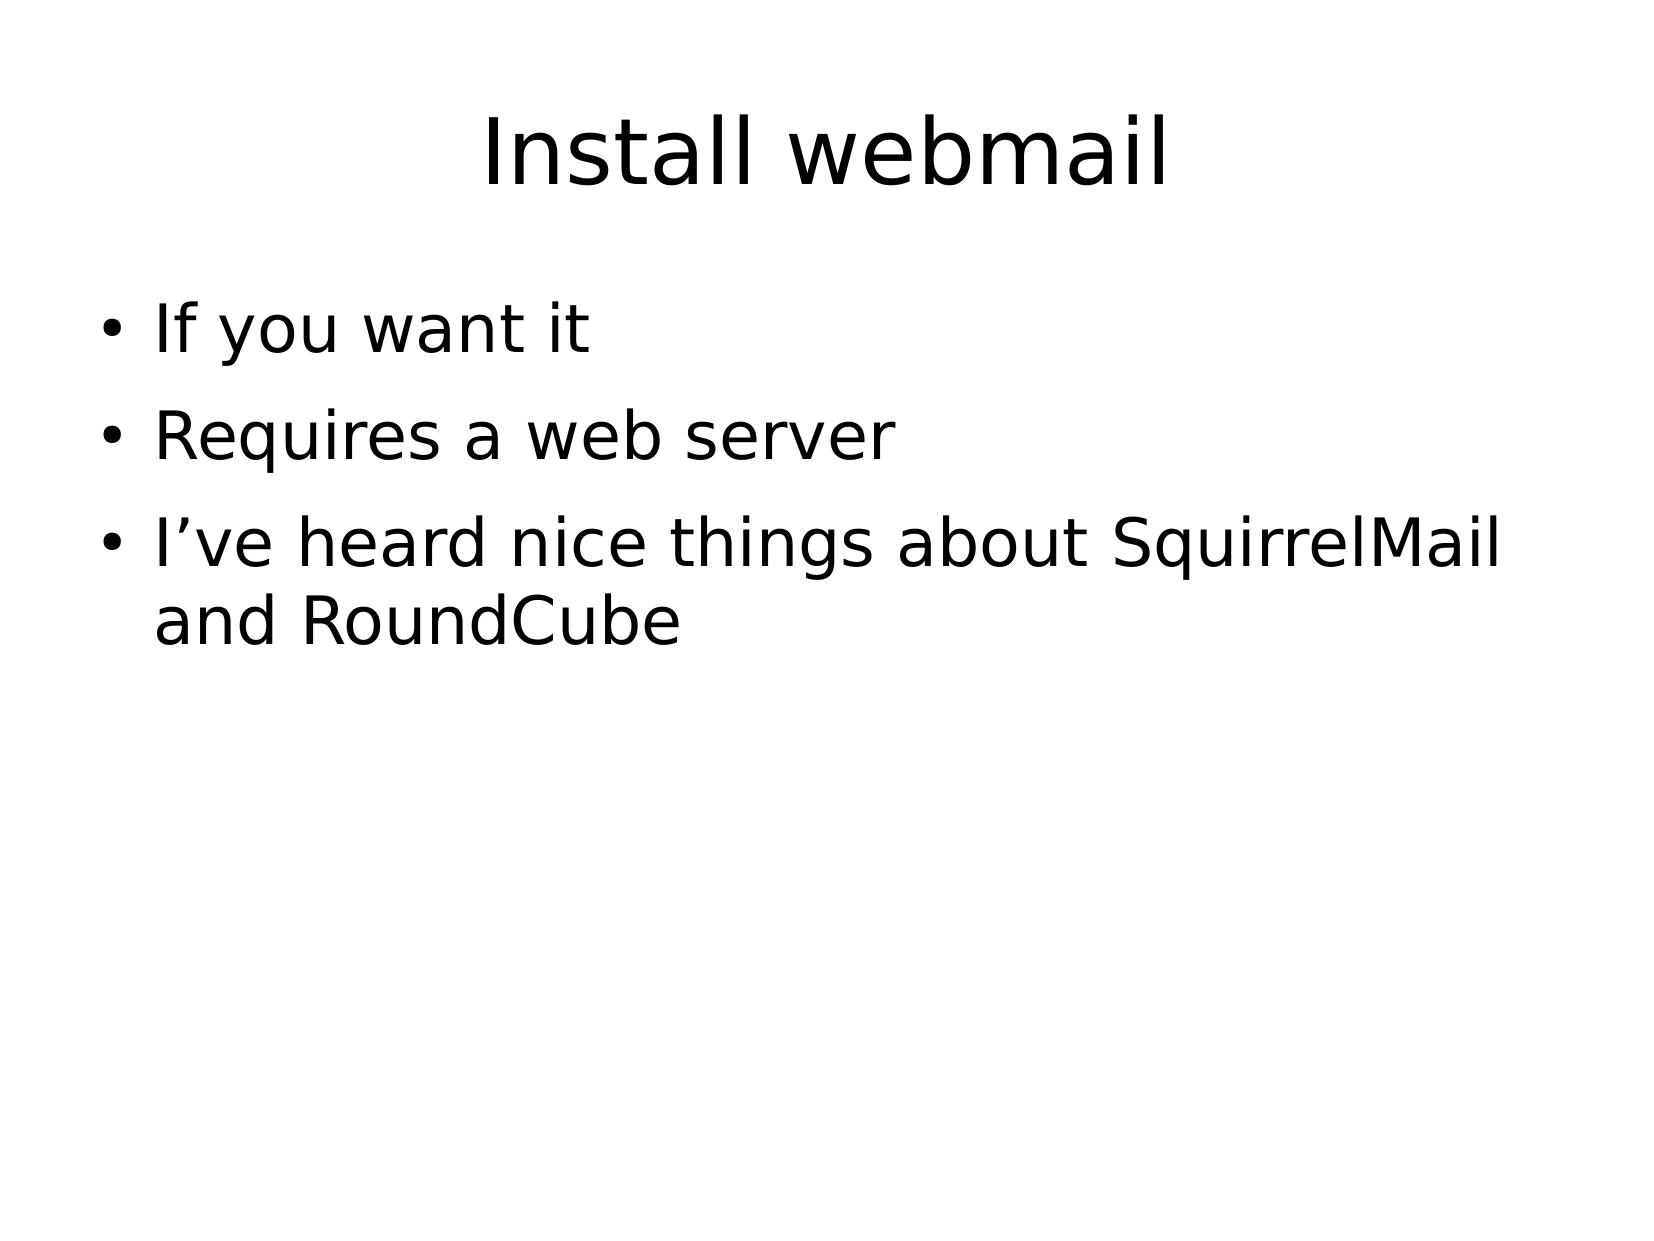

# Install webmail
If you want it
Requires a web server
I’ve heard nice things about SquirrelMail and RoundCube